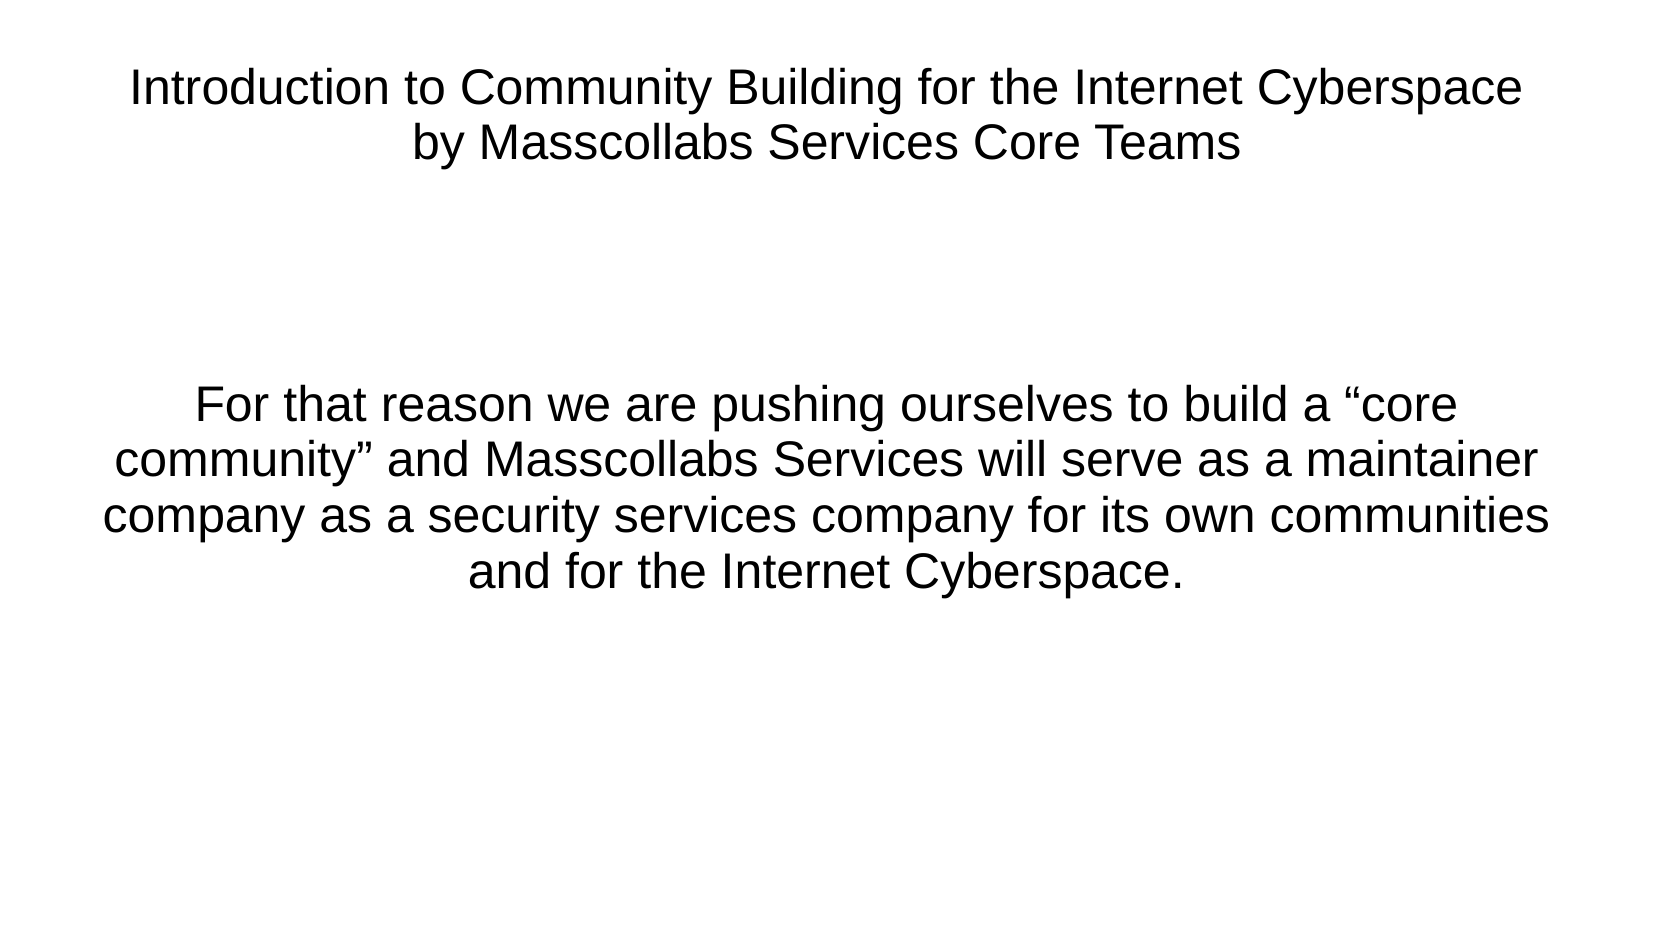

# Introduction to Community Building for the Internet Cyberspace by Masscollabs Services Core Teams
For that reason we are pushing ourselves to build a “core community” and Masscollabs Services will serve as a maintainer company as a security services company for its own communities and for the Internet Cyberspace.